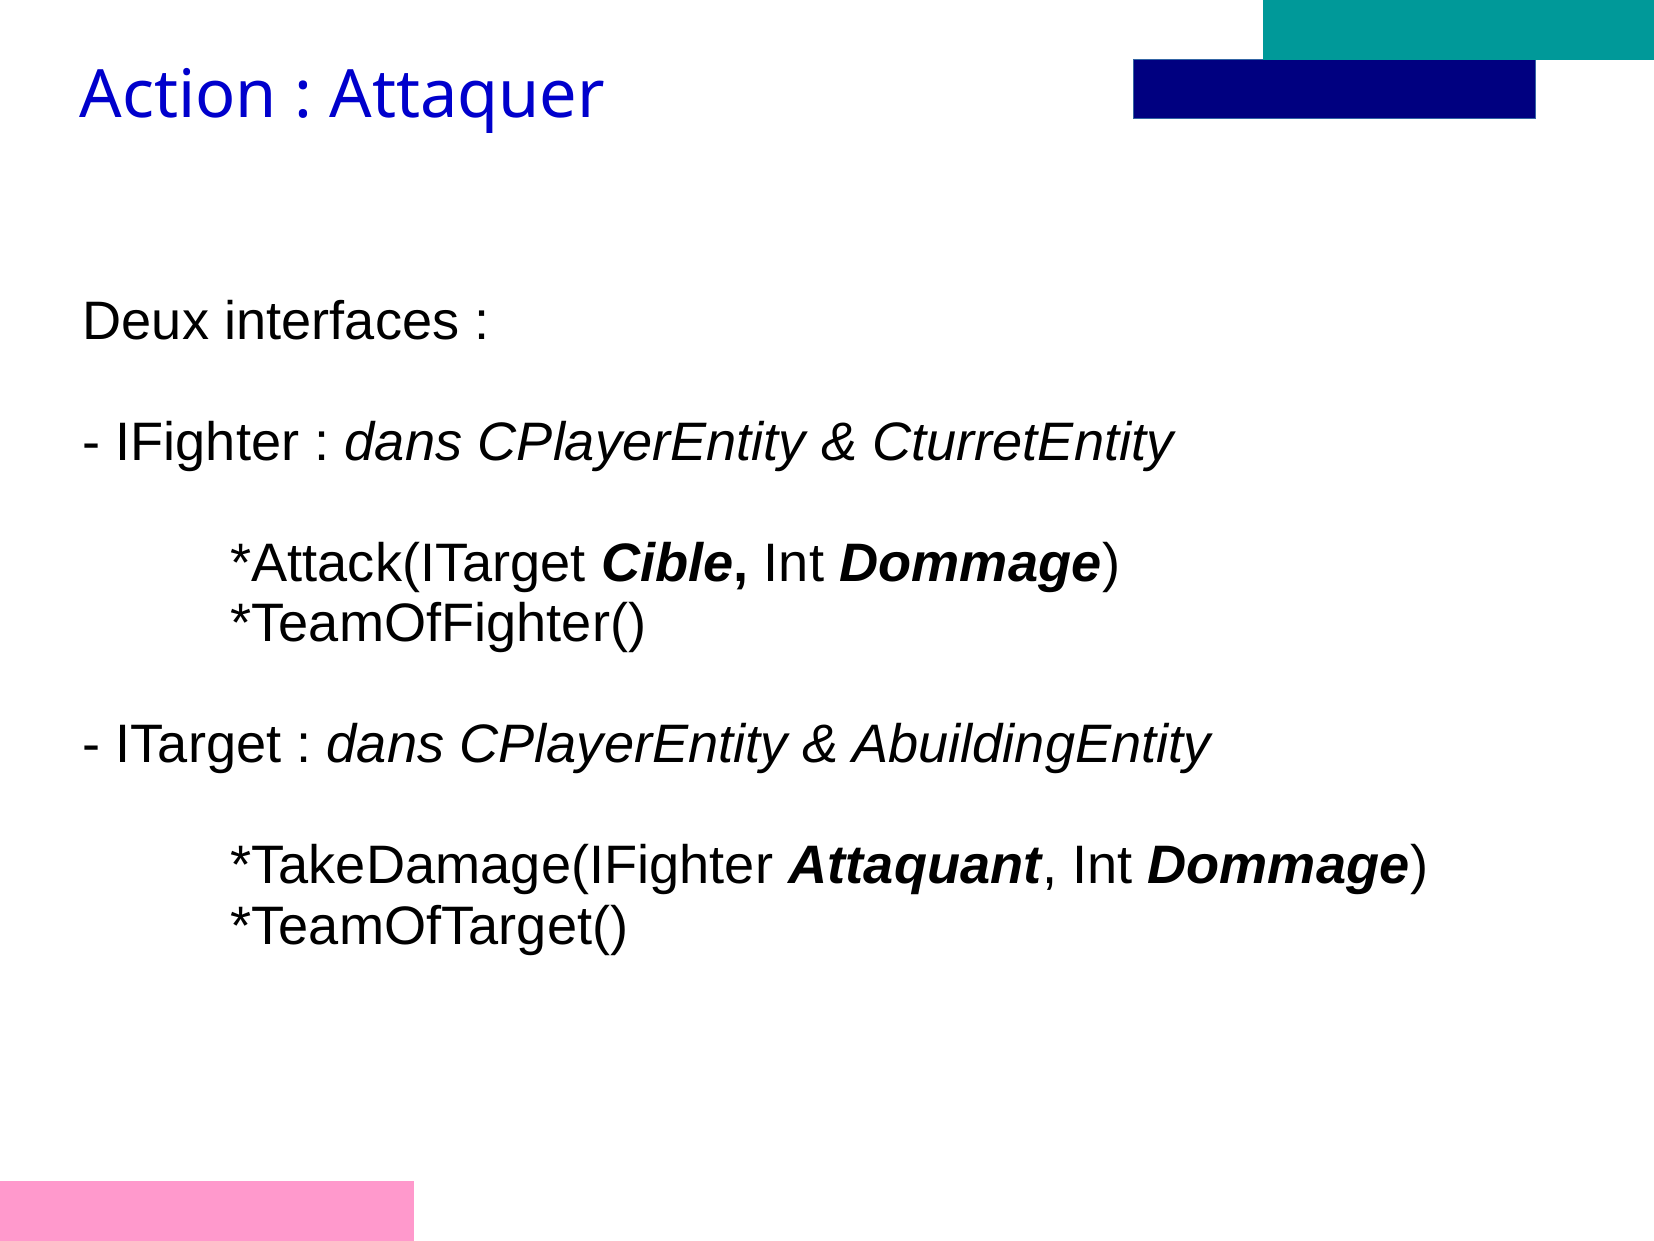

# Action : Attaquer
Deux interfaces :
- IFighter : dans CPlayerEntity & CturretEntity
		*Attack(ITarget Cible, Int Dommage)
		*TeamOfFighter()
- ITarget : dans CPlayerEntity & AbuildingEntity
		*TakeDamage(IFighter Attaquant, Int Dommage)
		*TeamOfTarget()